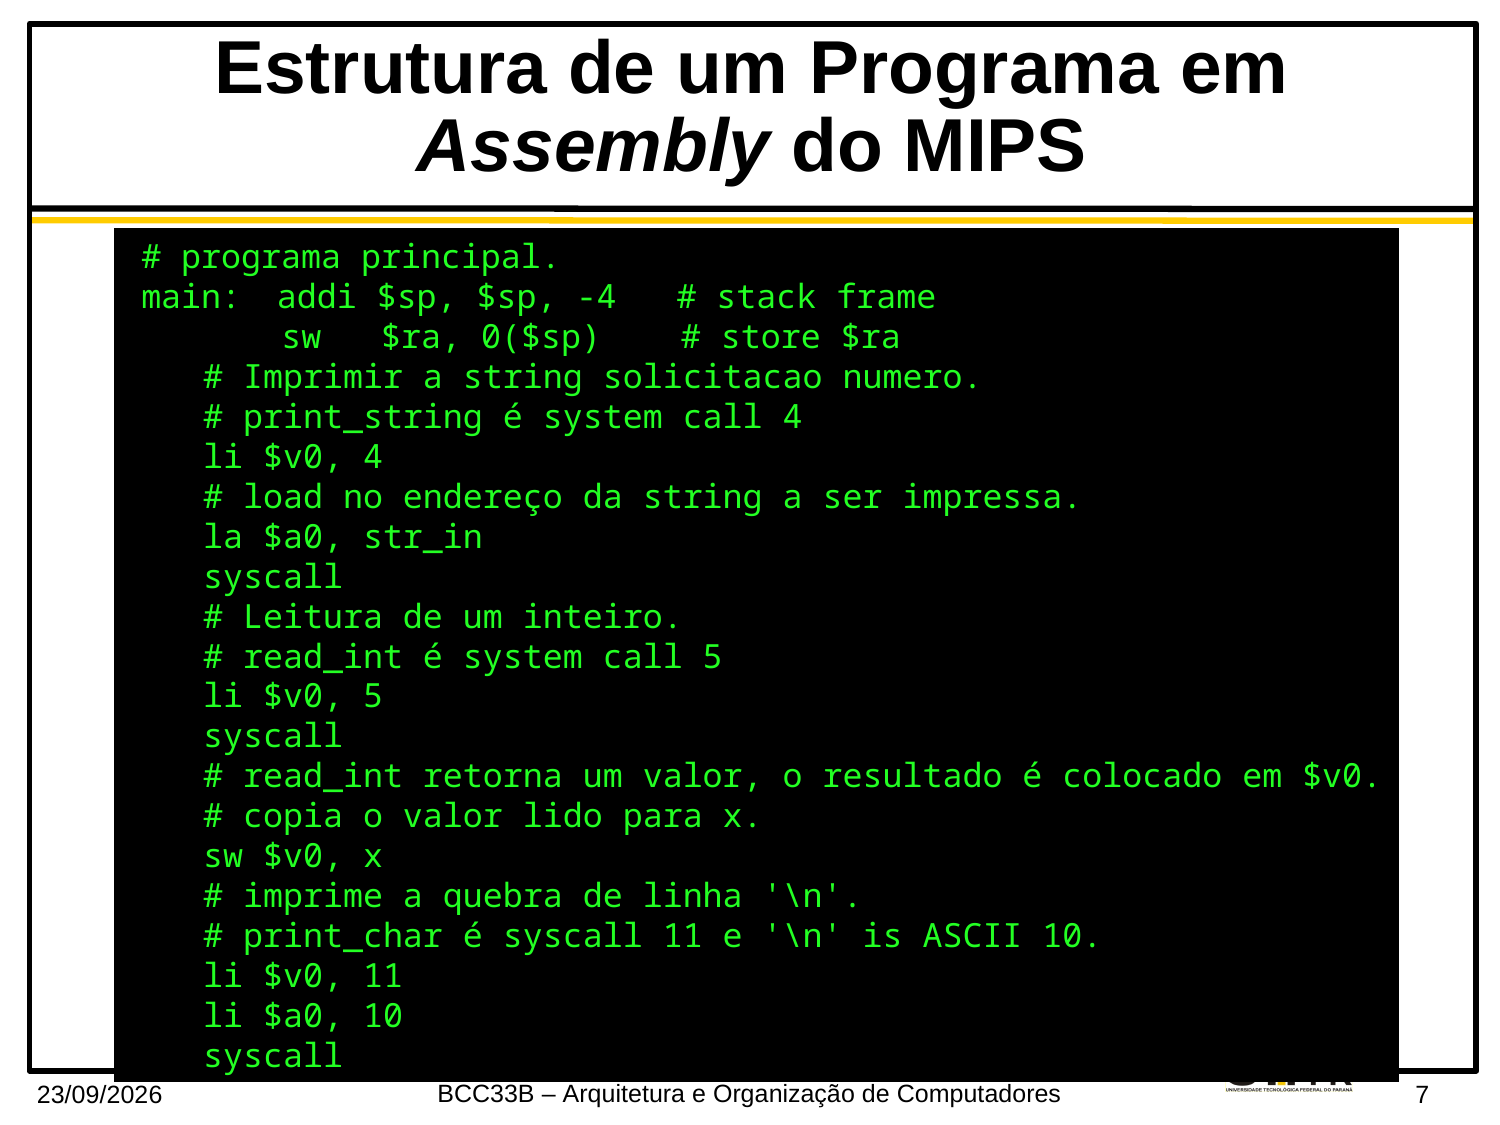

# Estrutura de um Programa em Assembly do MIPS
# programa principal.
main:	addi $sp, $sp, -4 # stack frame
 sw $ra, 0($sp) # store $ra
	# Imprimir a string solicitacao numero.
	# print_string é system call 4
	li $v0, 4
	# load no endereço da string a ser impressa.
	la $a0, str_in
	syscall
	# Leitura de um inteiro.
	# read_int é system call 5
	li $v0, 5
	syscall
	# read_int retorna um valor, o resultado é colocado em $v0.
	# copia o valor lido para x.
	sw $v0, x
	# imprime a quebra de linha '\n'.
	# print_char é syscall 11 e '\n' is ASCII 10.
	li $v0, 11
	li $a0, 10
	syscall